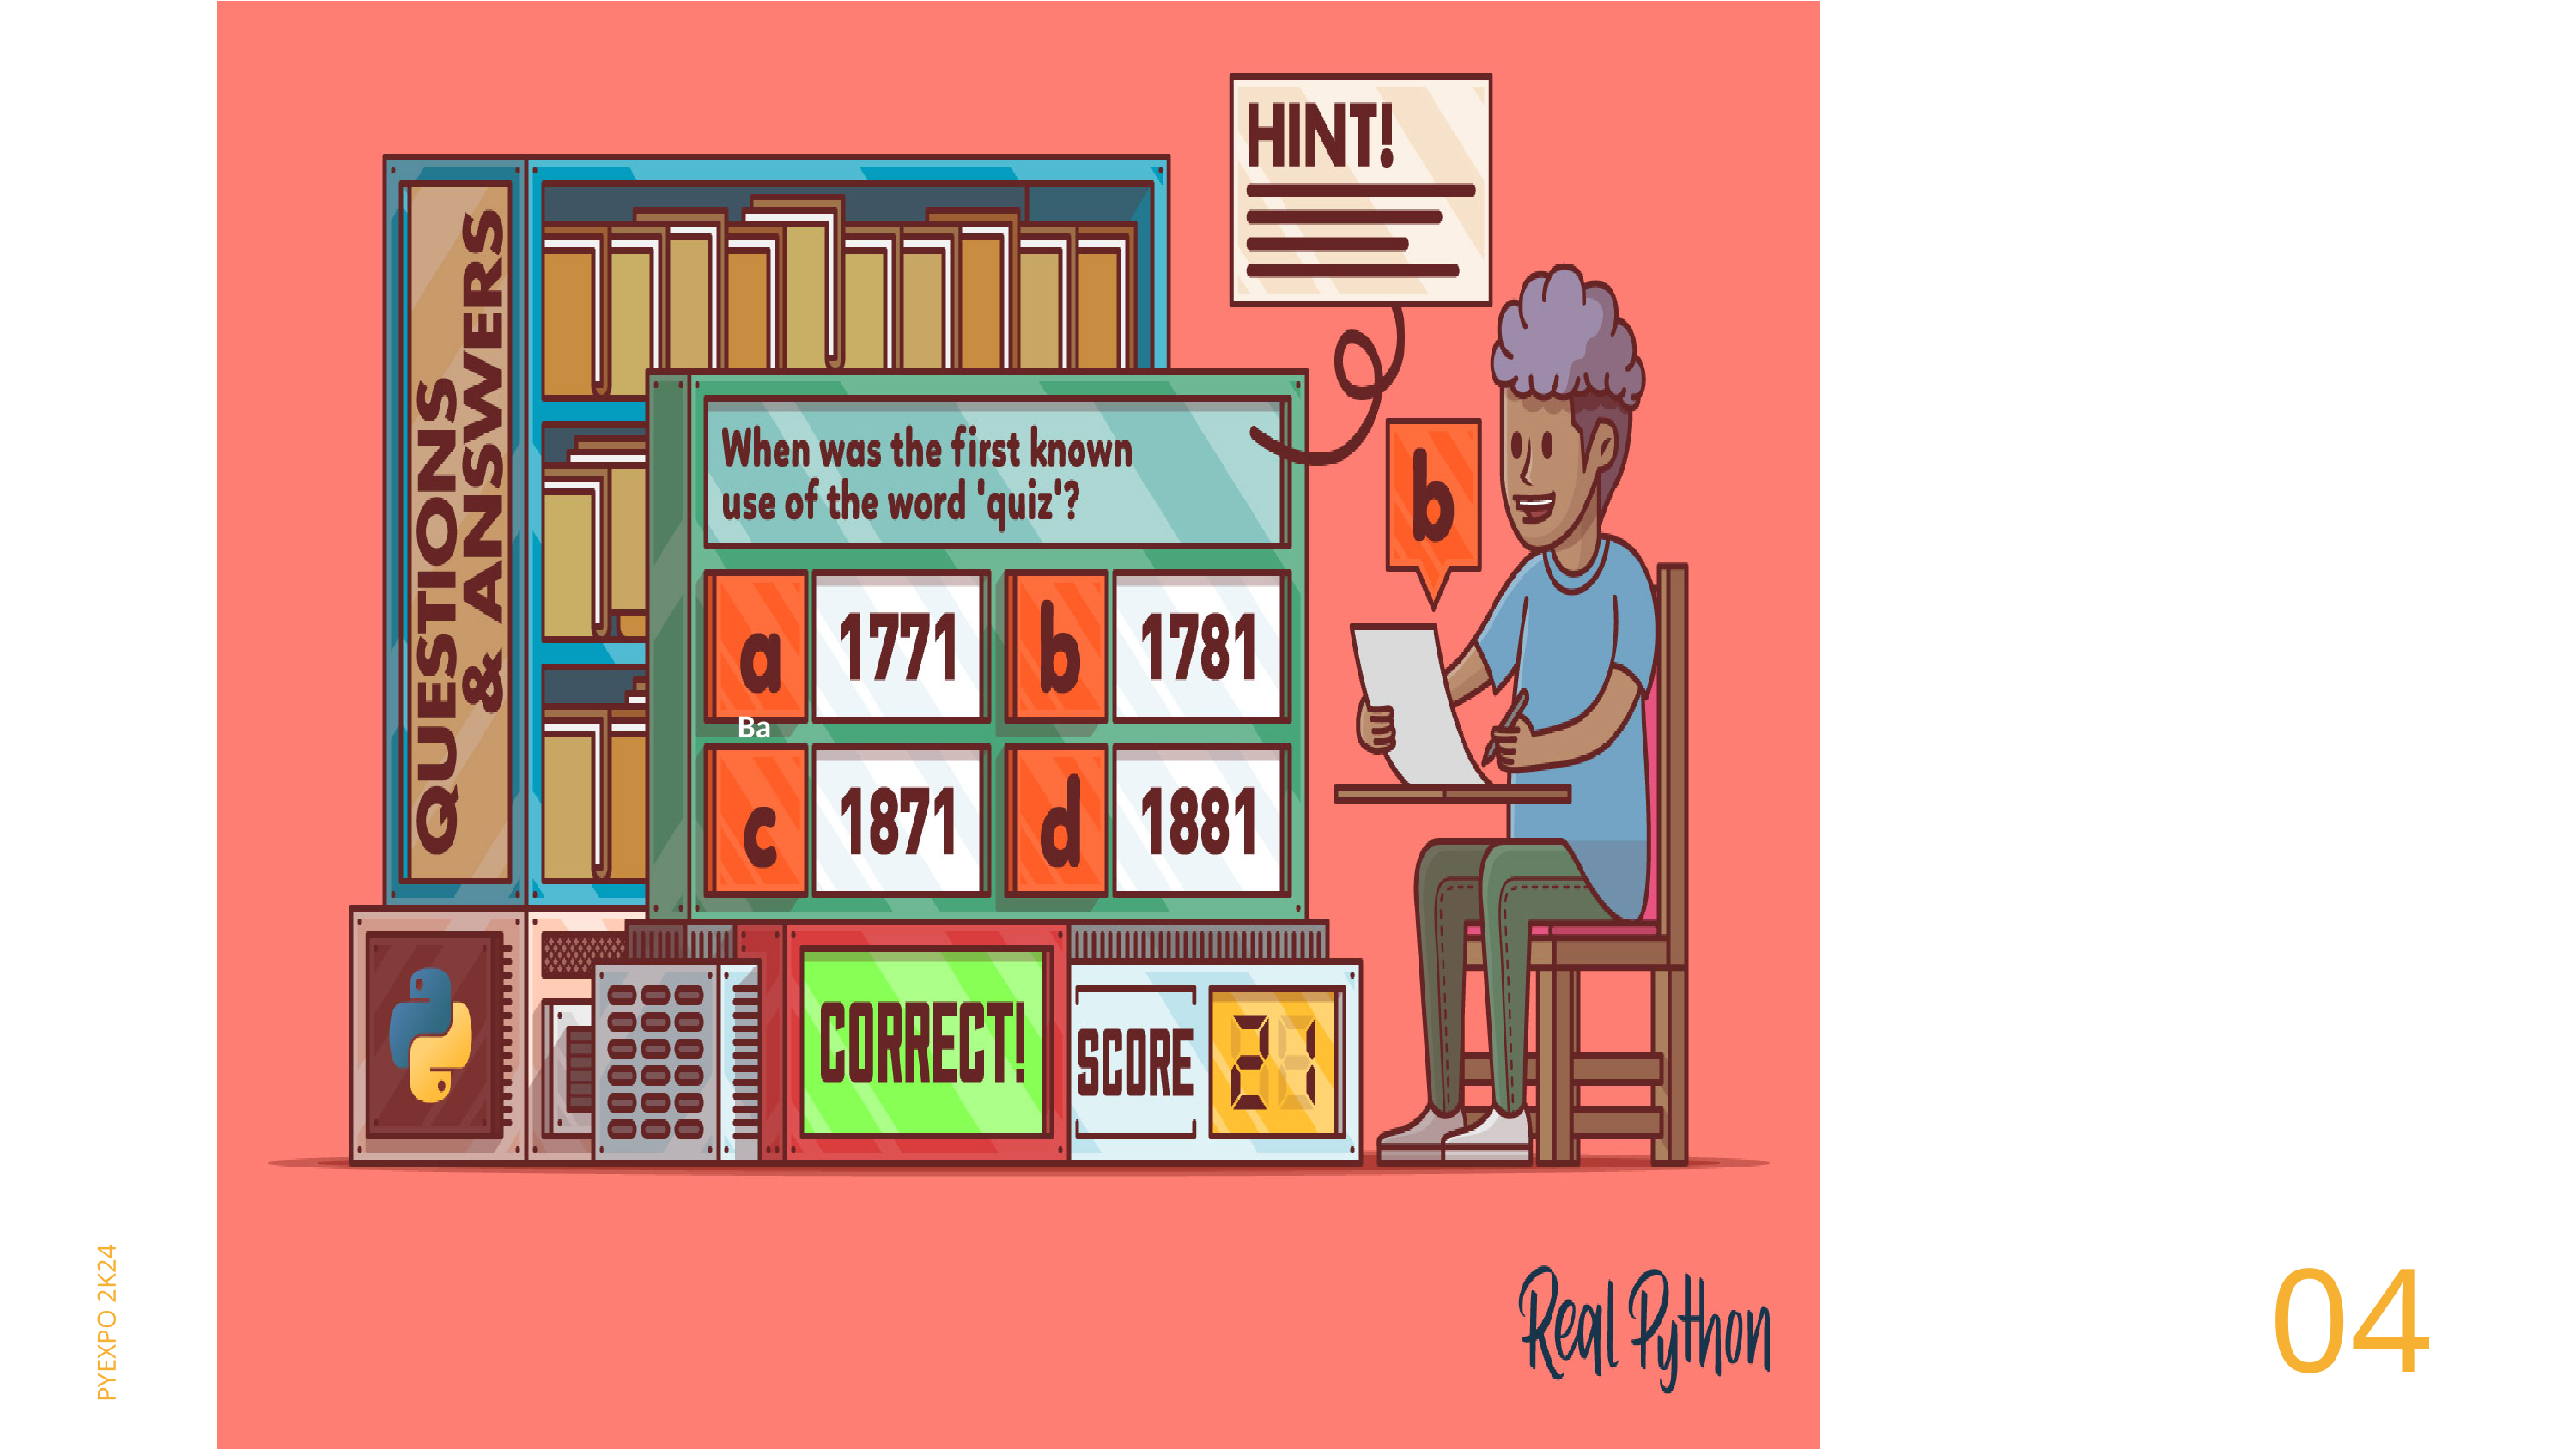

Deployment
Web Server
Database
Monitoring and Logging
Security
Ba
04
PYEXPO 2K24